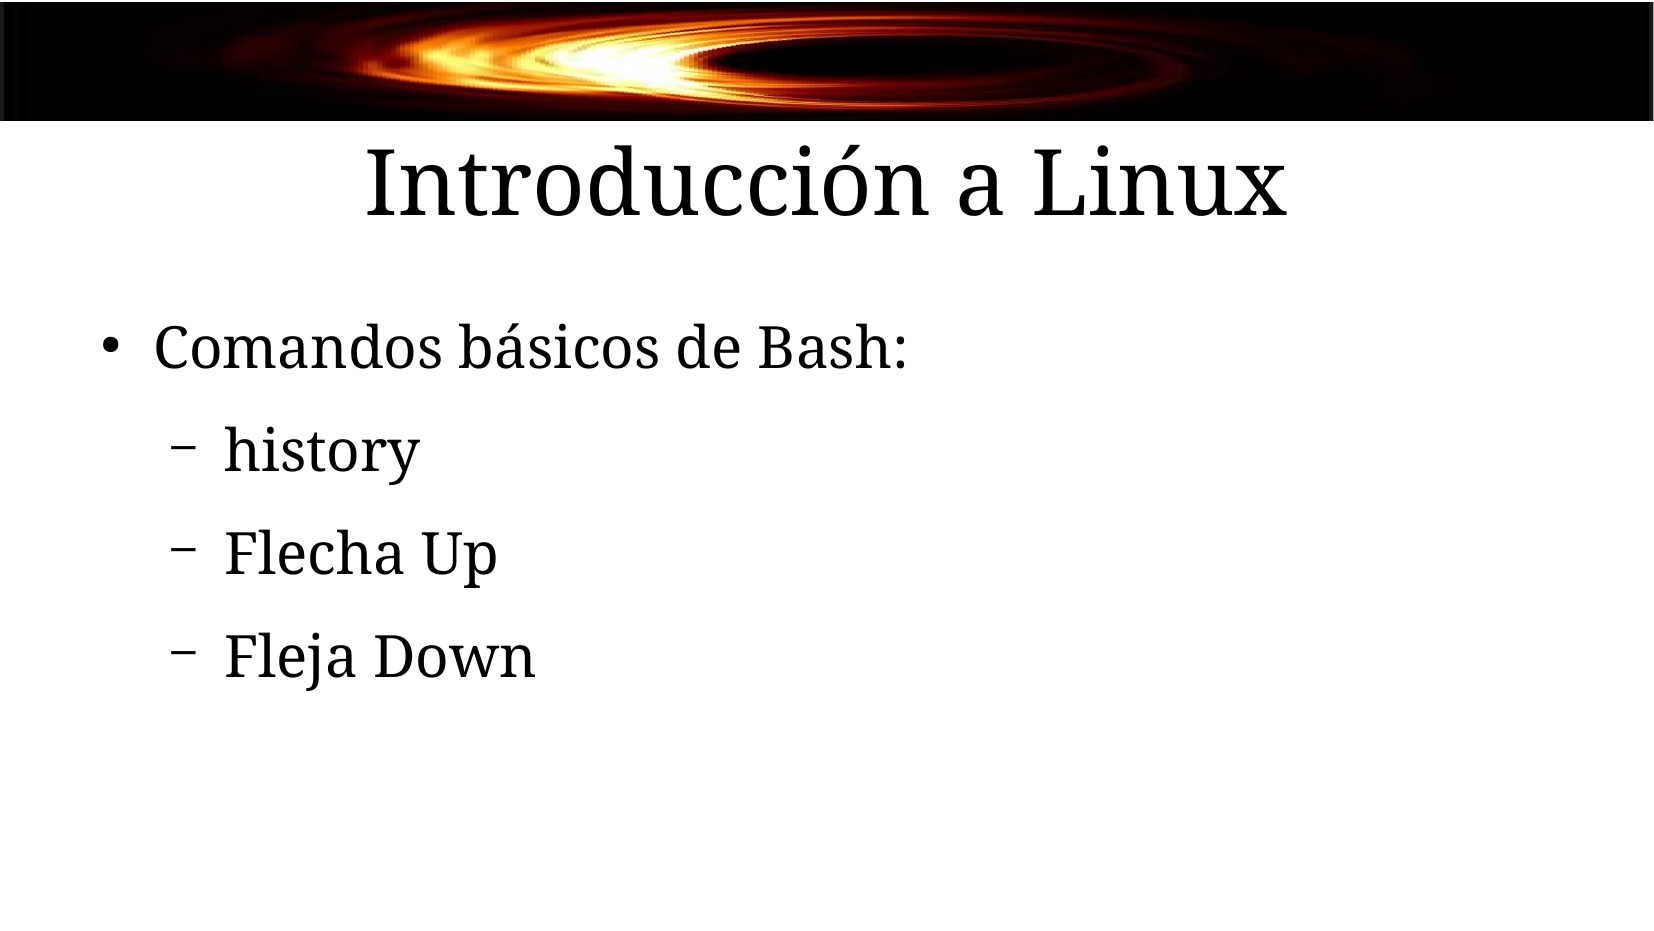

# Introducción a Linux
Comandos básicos de Bash:
history
Flecha Up
Fleja Down